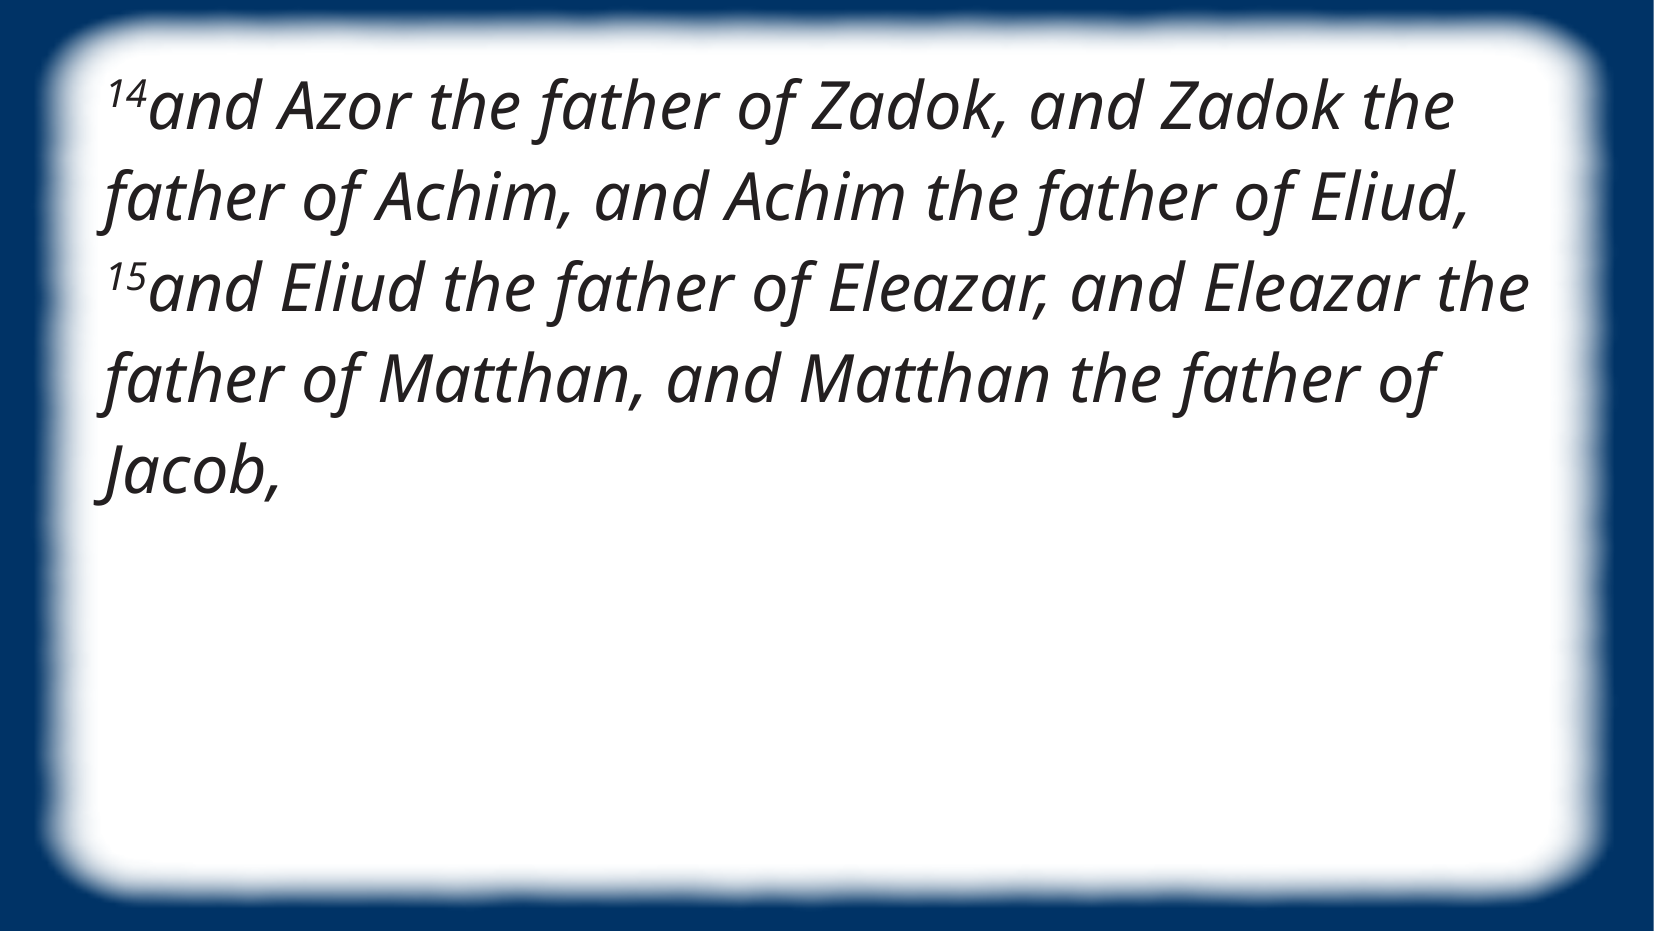

14and Azor the father of Zadok, and Zadok the father of Achim, and Achim the father of Eliud, 15and Eliud the father of Eleazar, and Eleazar the father of Matthan, and Matthan the father of Jacob,